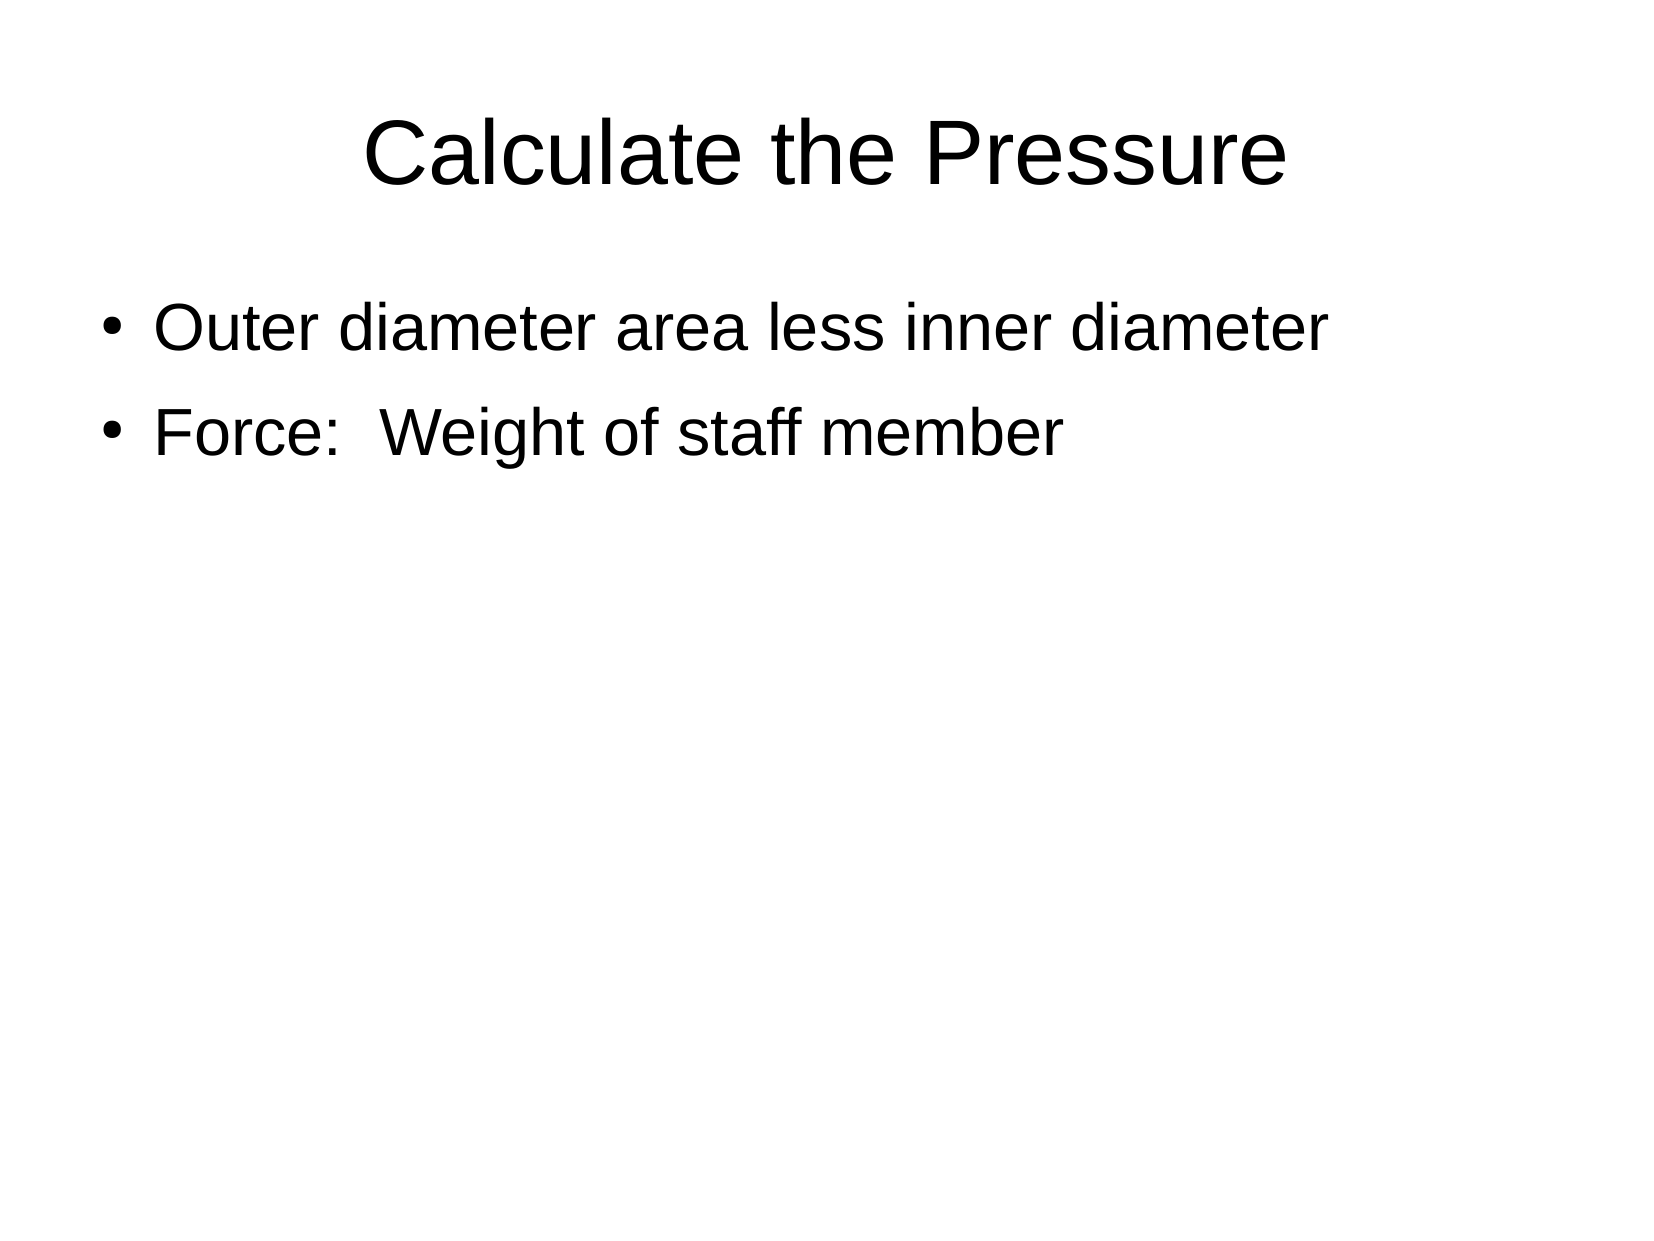

# Calculate the Pressure
Outer diameter area less inner diameter
Force: Weight of staff member